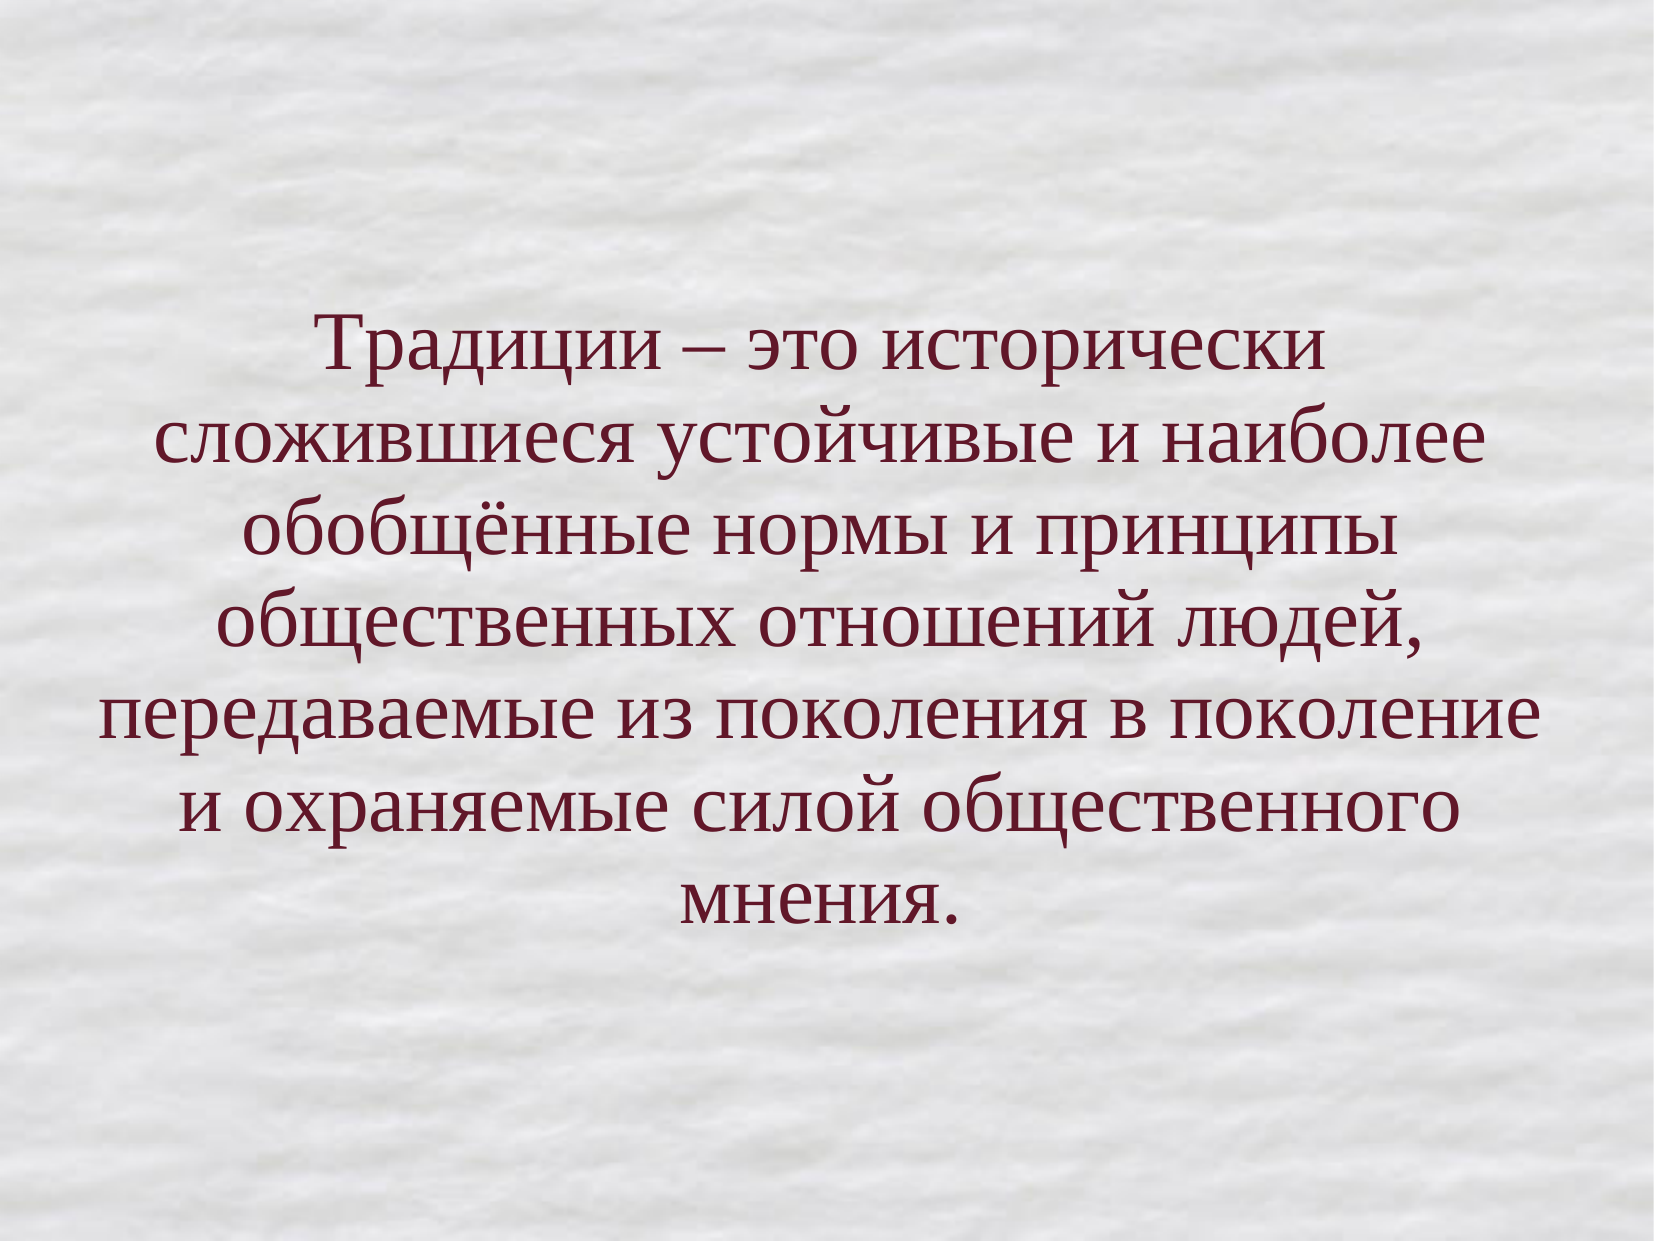

# Традиции – это исторически сложившиеся устойчивые и наиболее обобщённые нормы и принципы общественных отношений людей, передаваемые из поколения в поколение и охраняемые силой общественного мнения.